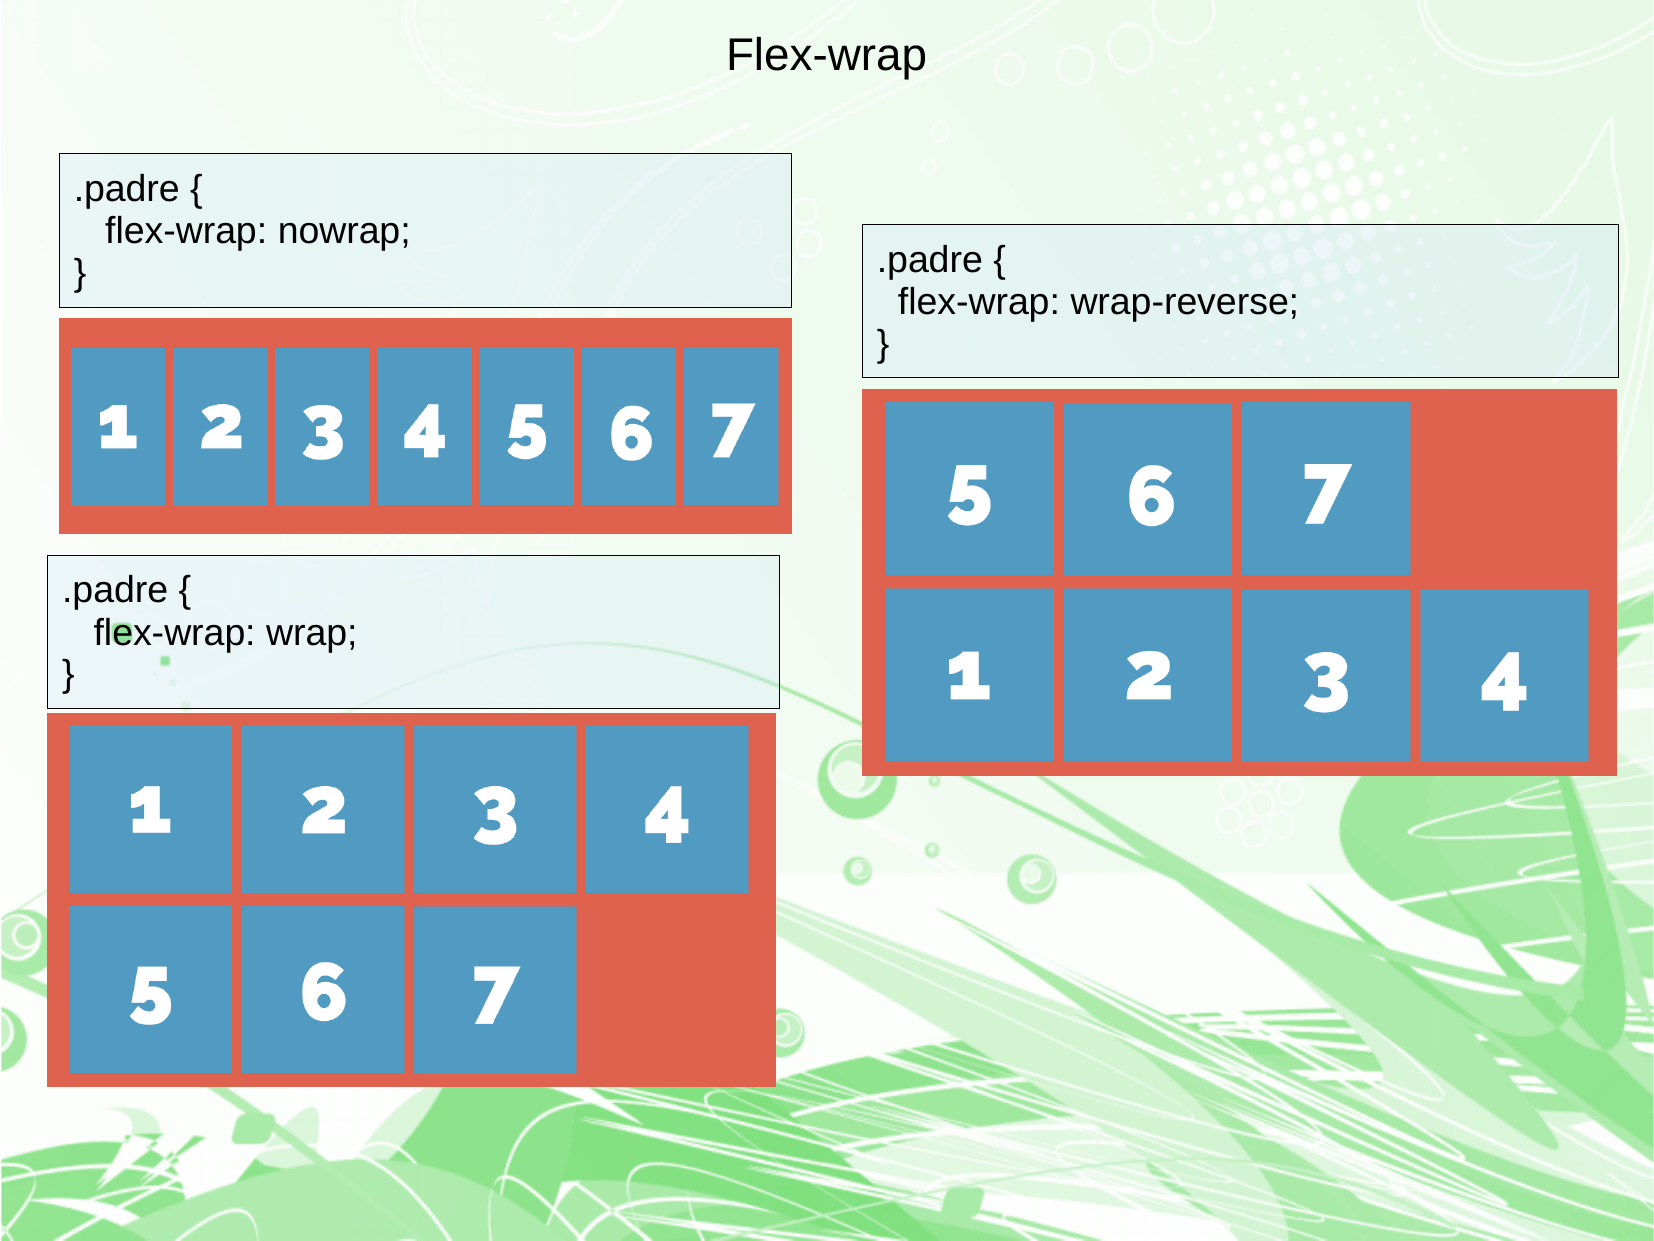

# Flex-wrap
.padre {
 flex-wrap: nowrap;
}
.padre {
 flex-wrap: wrap-reverse;
}
.padre {
 flex-wrap: wrap;
}